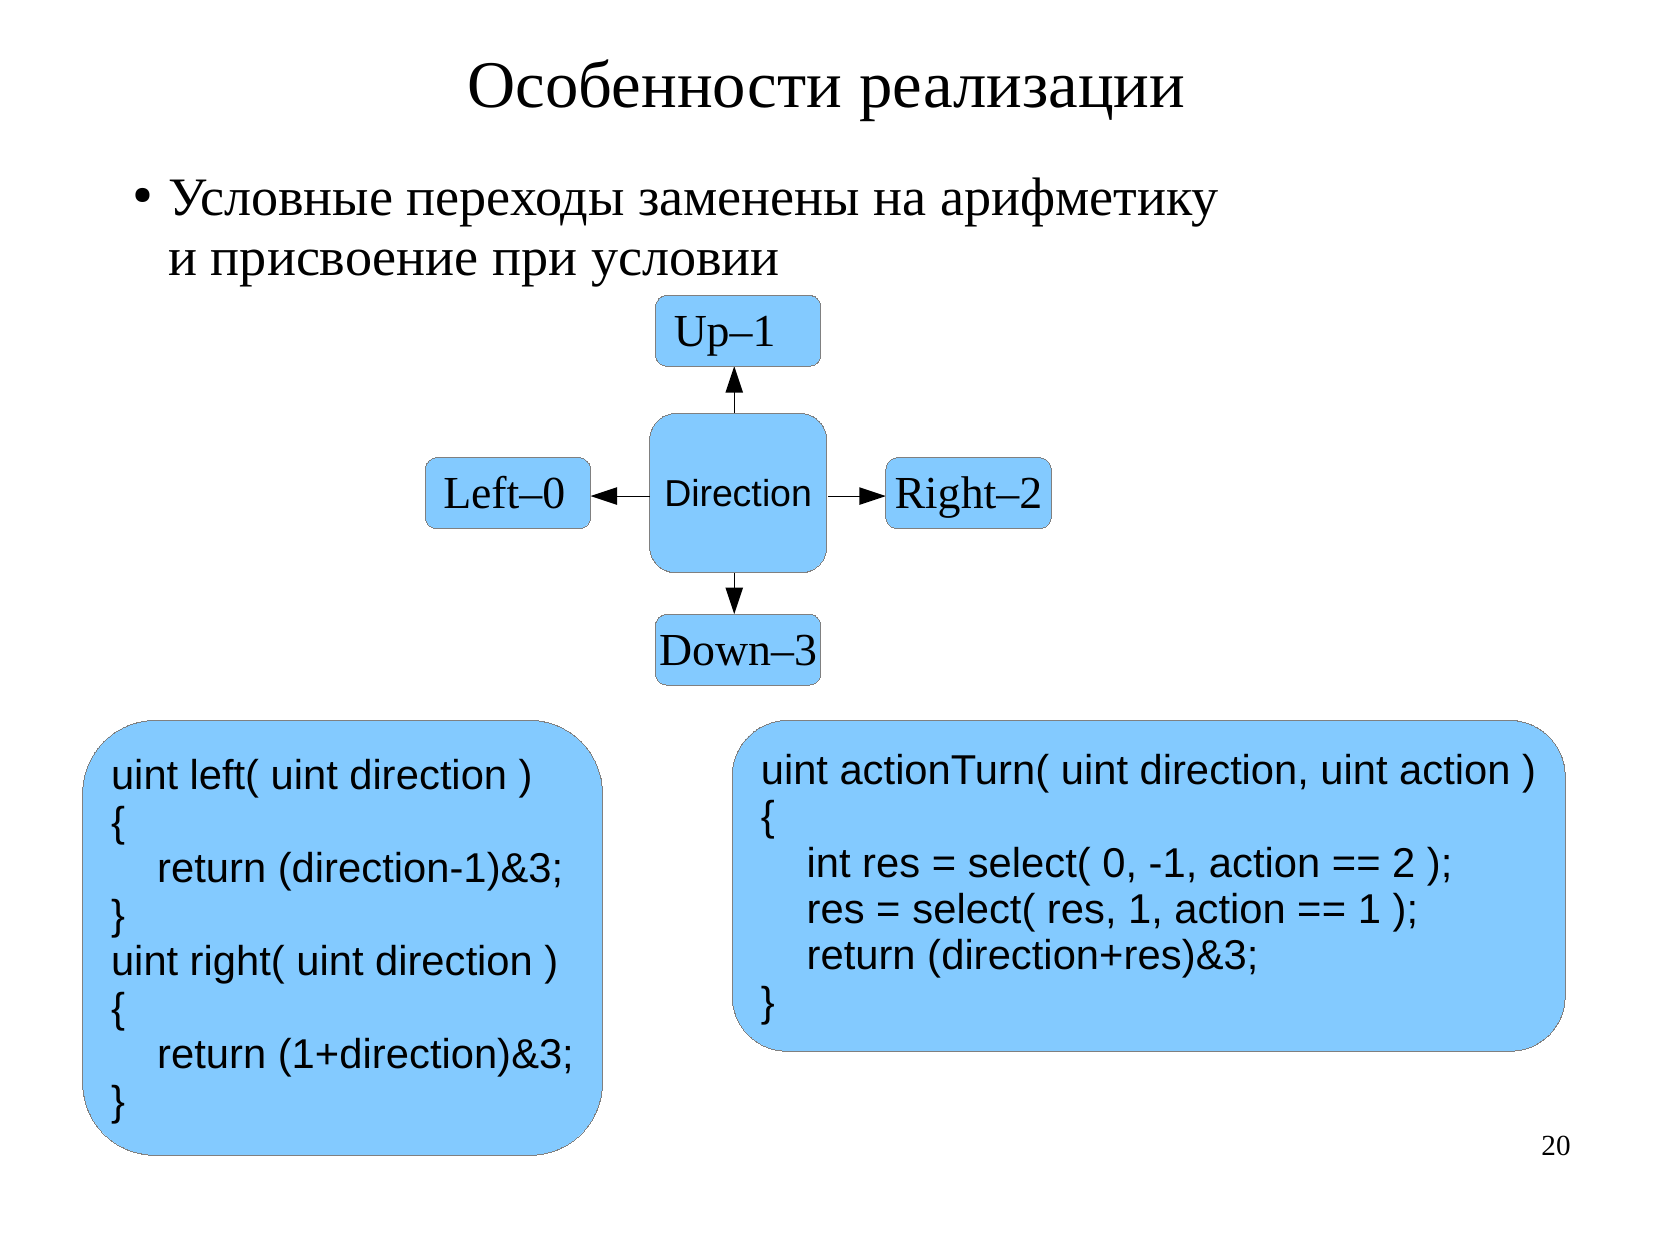

Особенности реализации
Условные переходы заменены на арифметику
и присвоение при условии
Up–1
Direction
Left–0
Right–2
Down–3
uint left( uint direction )
{
 return (direction-1)&3;
}
uint right( uint direction )
{
 return (1+direction)&3;
}
uint actionTurn( uint direction, uint action )
{
 int res = select( 0, -1, action == 2 );
 res = select( res, 1, action == 1 );
 return (direction+res)&3;
}
20